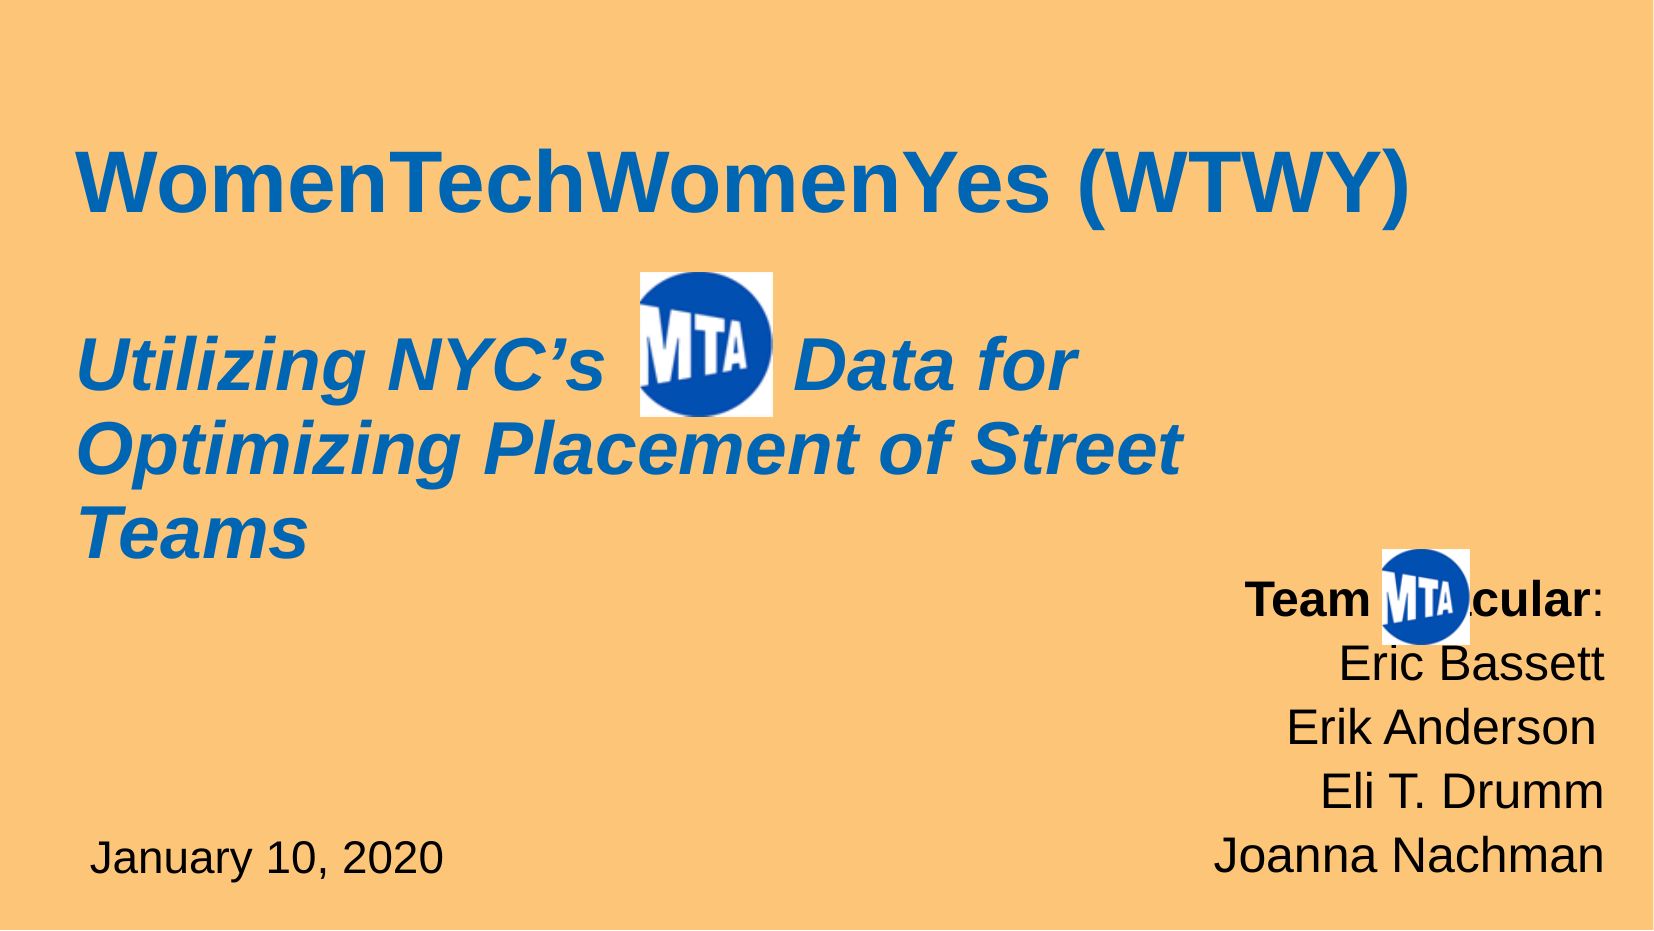

# WomenTechWomenYes (WTWY)
Utilizing NYC’s Data for Optimizing Placement of Street Teams
Team Mtacular:
Eric Bassett
	 Erik Anderson
Eli T. Drumm
Joanna Nachman
January 10, 2020